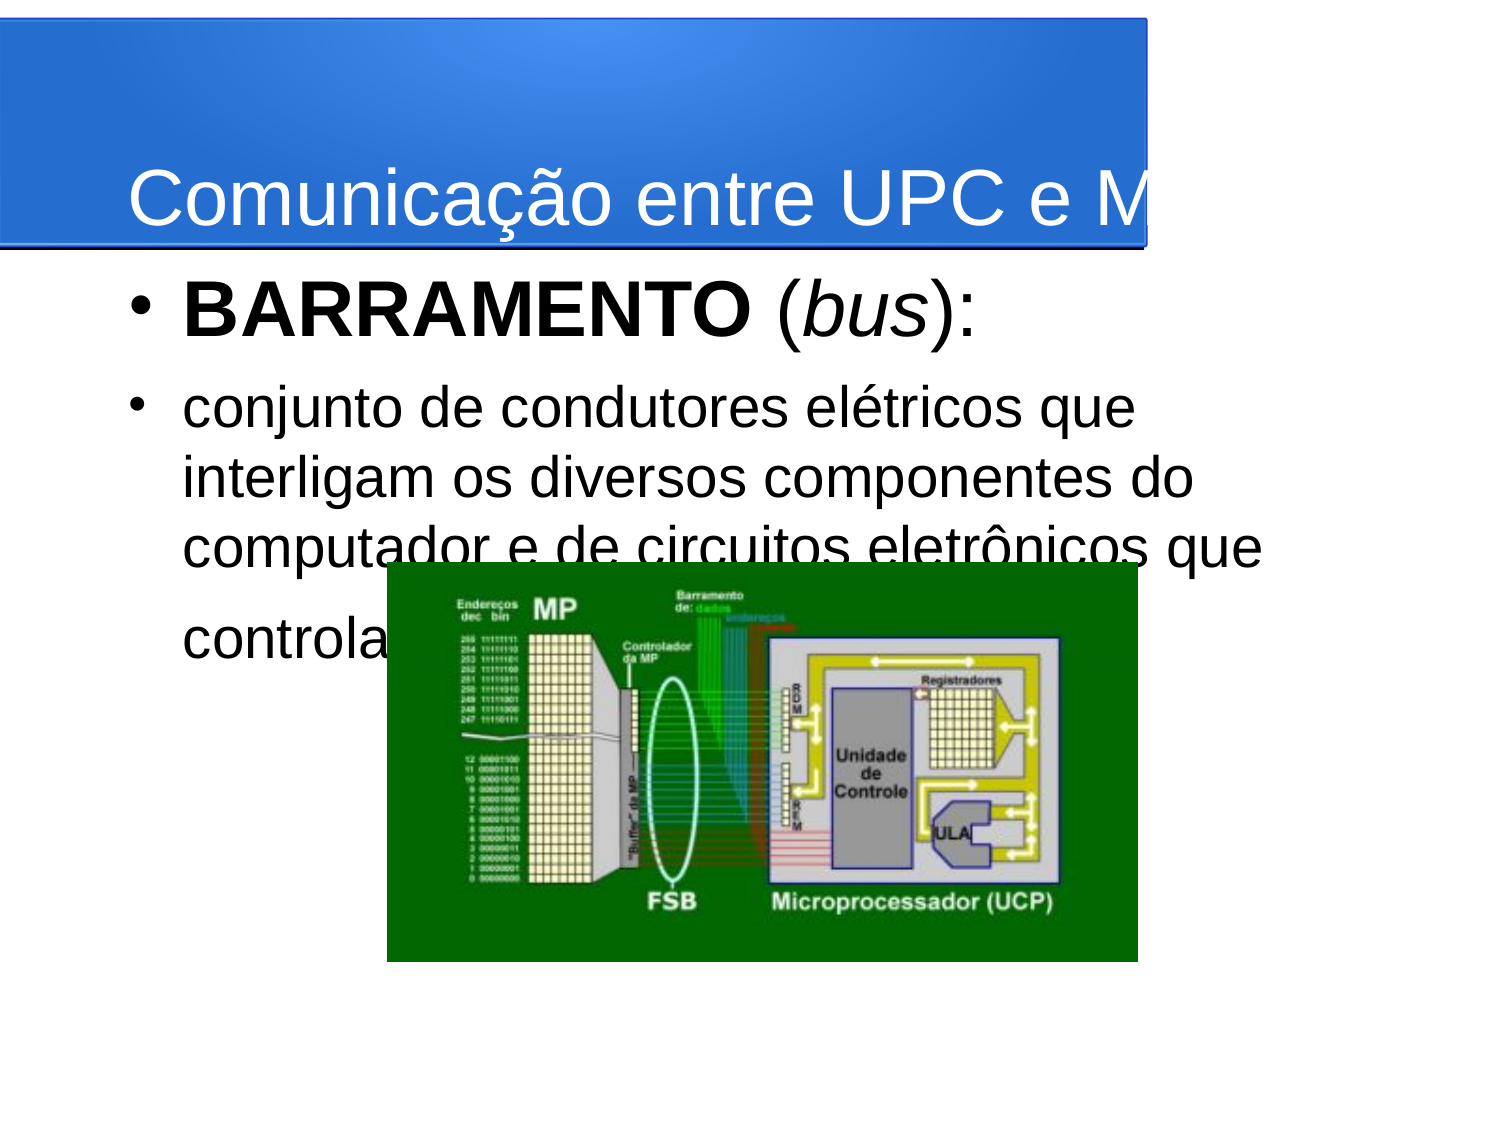

# Comunicação entre UPC e MP
BARRAMENTO (bus):
conjunto de condutores elétricos que interligam os diversos componentes do computador e de circuitos eletrônicos que controlam o fluxo dos bits.